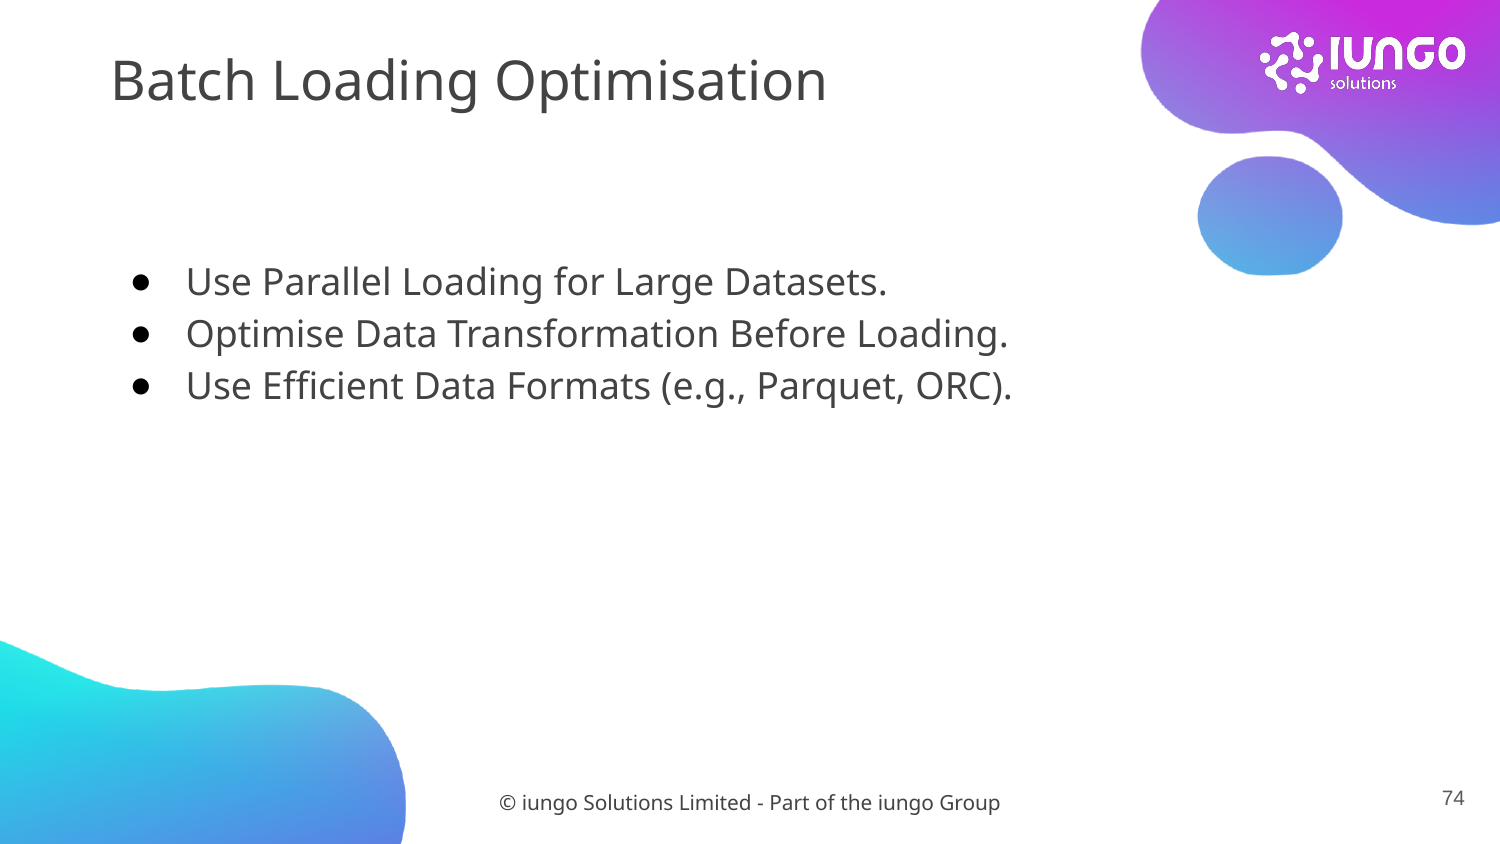

# Batch Loading Optimisation
Use Parallel Loading for Large Datasets.
Optimise Data Transformation Before Loading.
Use Efficient Data Formats (e.g., Parquet, ORC).